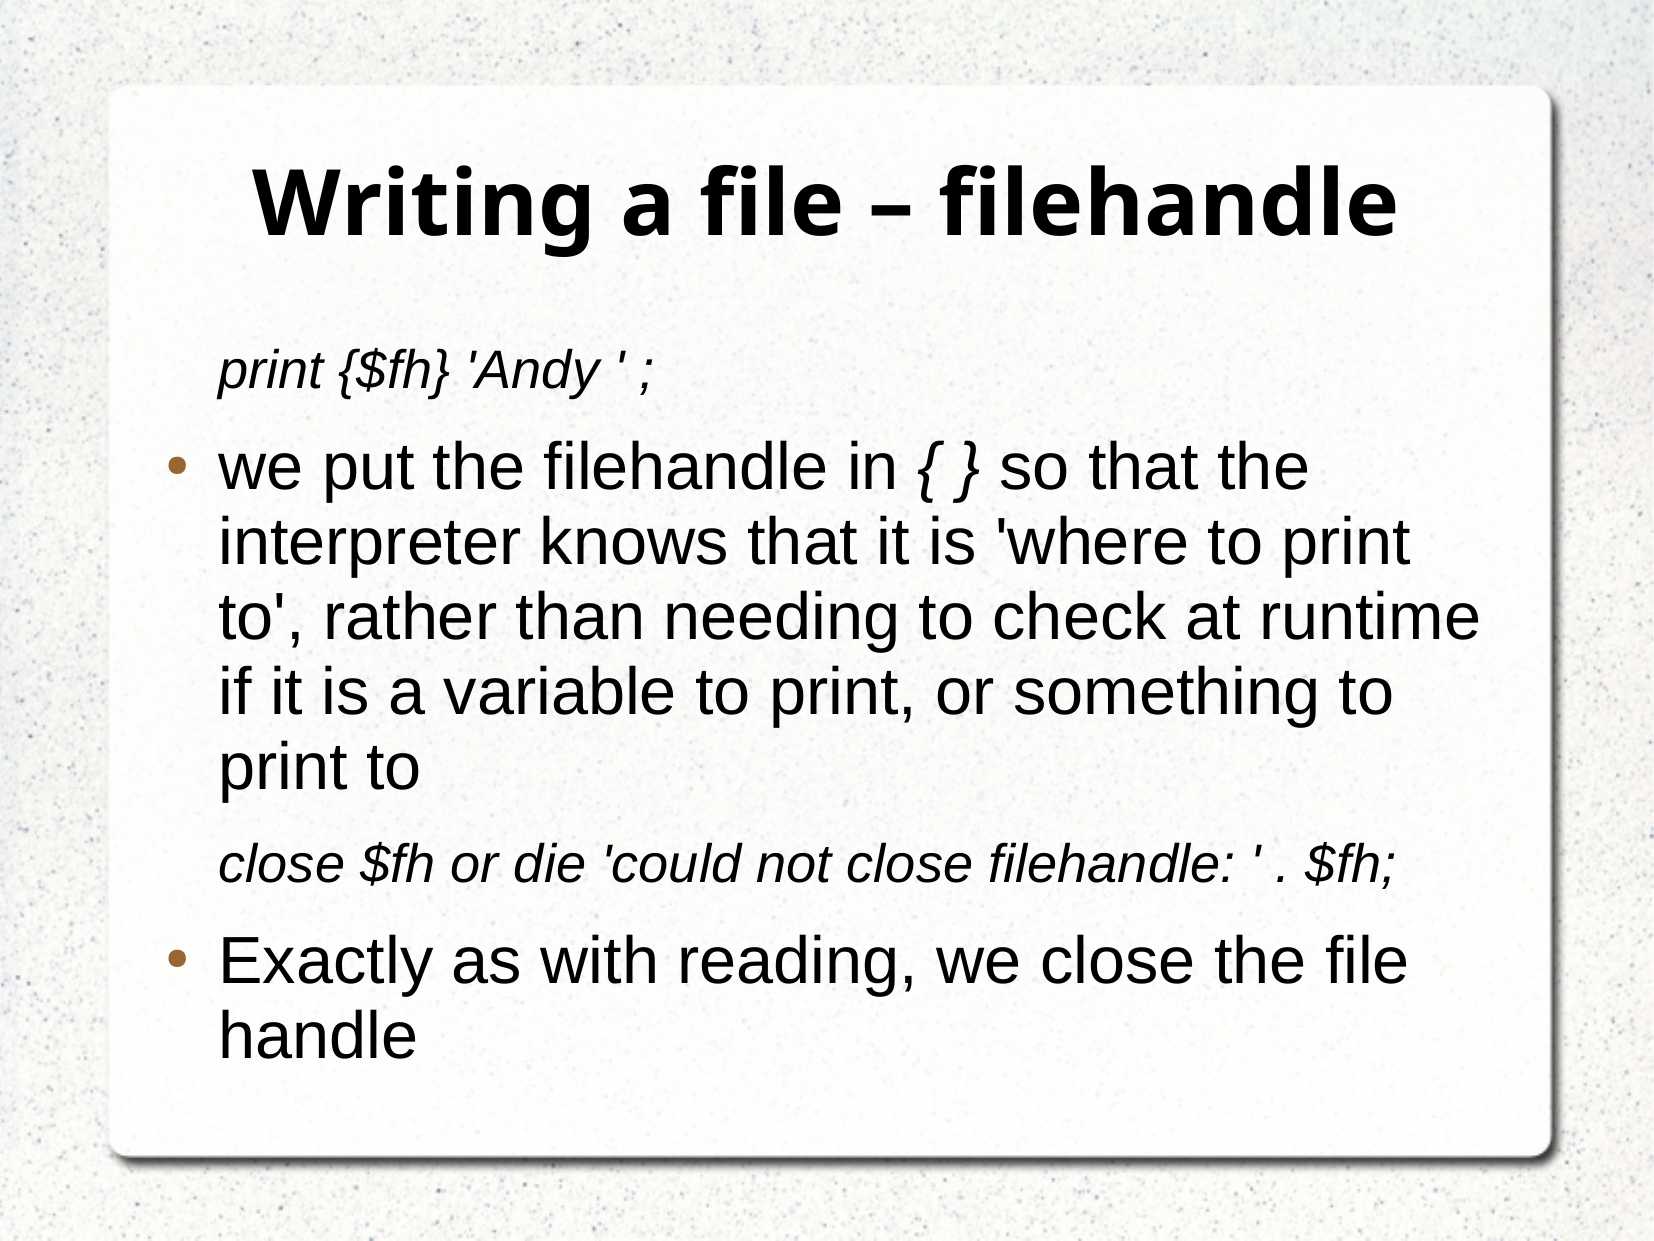

# Writing a file – filehandle
print {$fh} 'Andy ' ;
we put the filehandle in { } so that the interpreter knows that it is 'where to print to', rather than needing to check at runtime if it is a variable to print, or something to print to
close $fh or die 'could not close filehandle: ' . $fh;
Exactly as with reading, we close the file handle